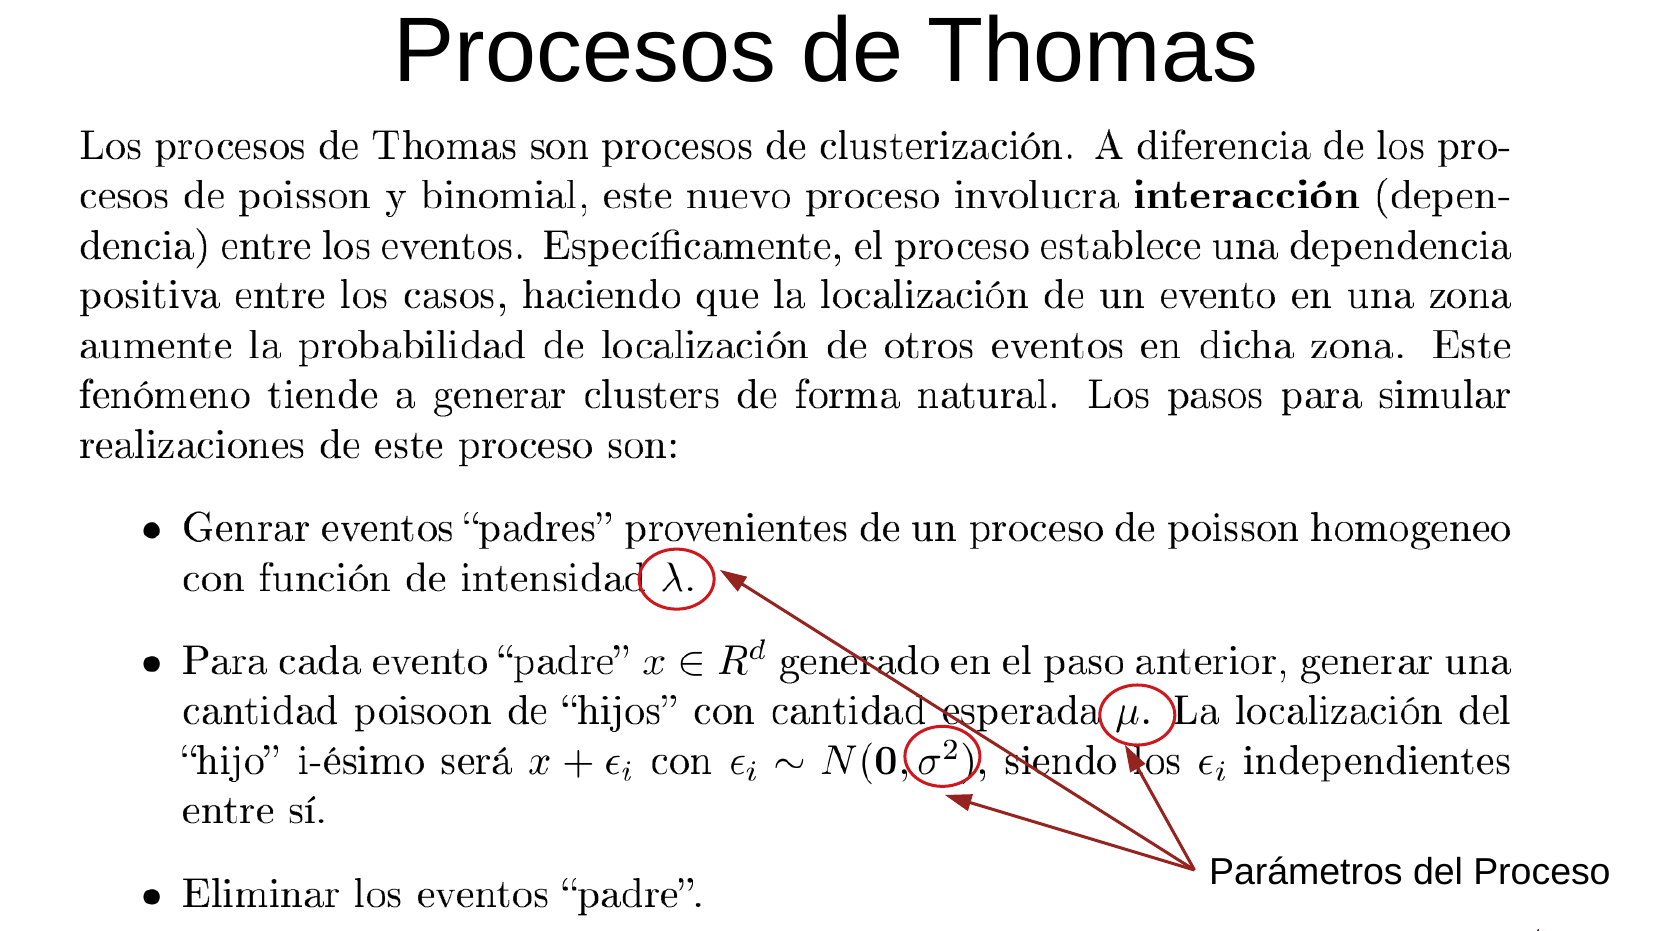

# Procesos de Thomas
Parámetros del Proceso